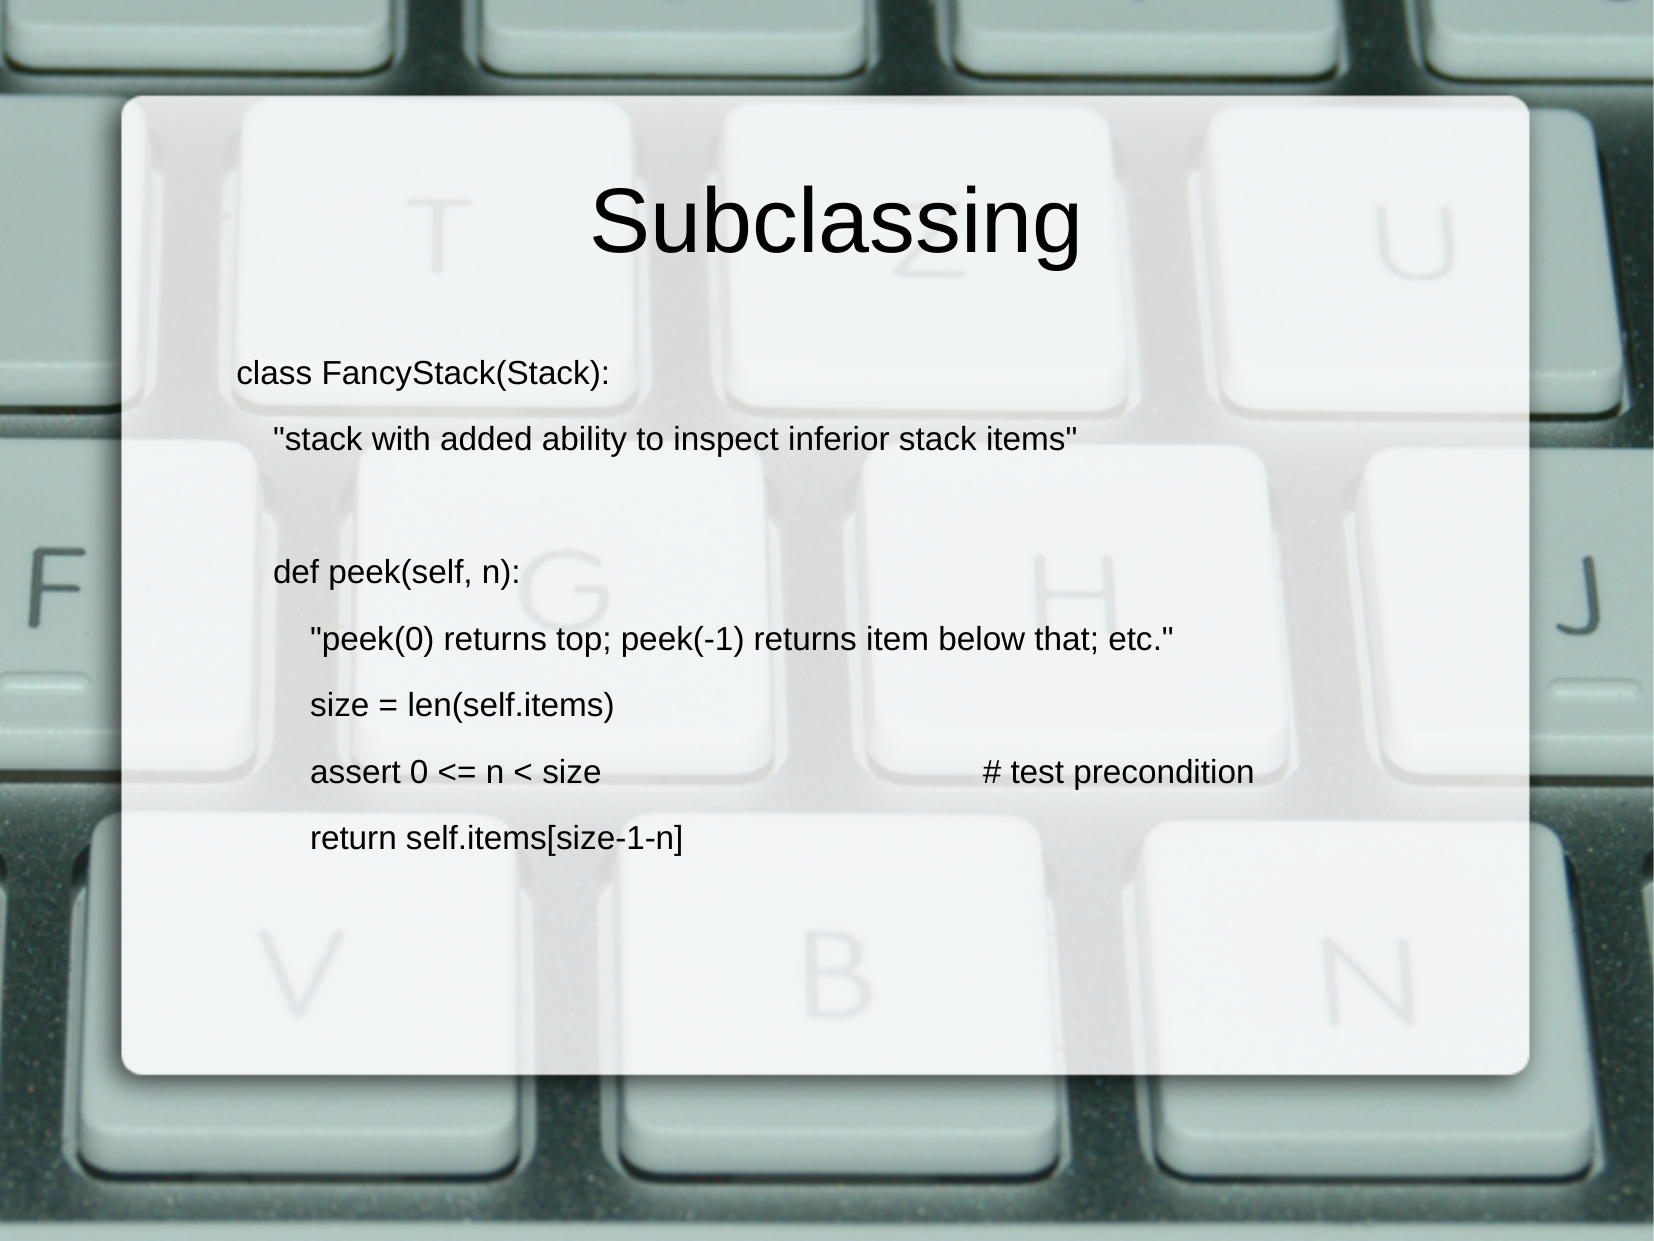

# Subclassing
class FancyStack(Stack):
 "stack with added ability to inspect inferior stack items"
 def peek(self, n):
 "peek(0) returns top; peek(-1) returns item below that; etc."
 size = len(self.items)
 assert 0 <= n < size			# test precondition
 return self.items[size-1-n]